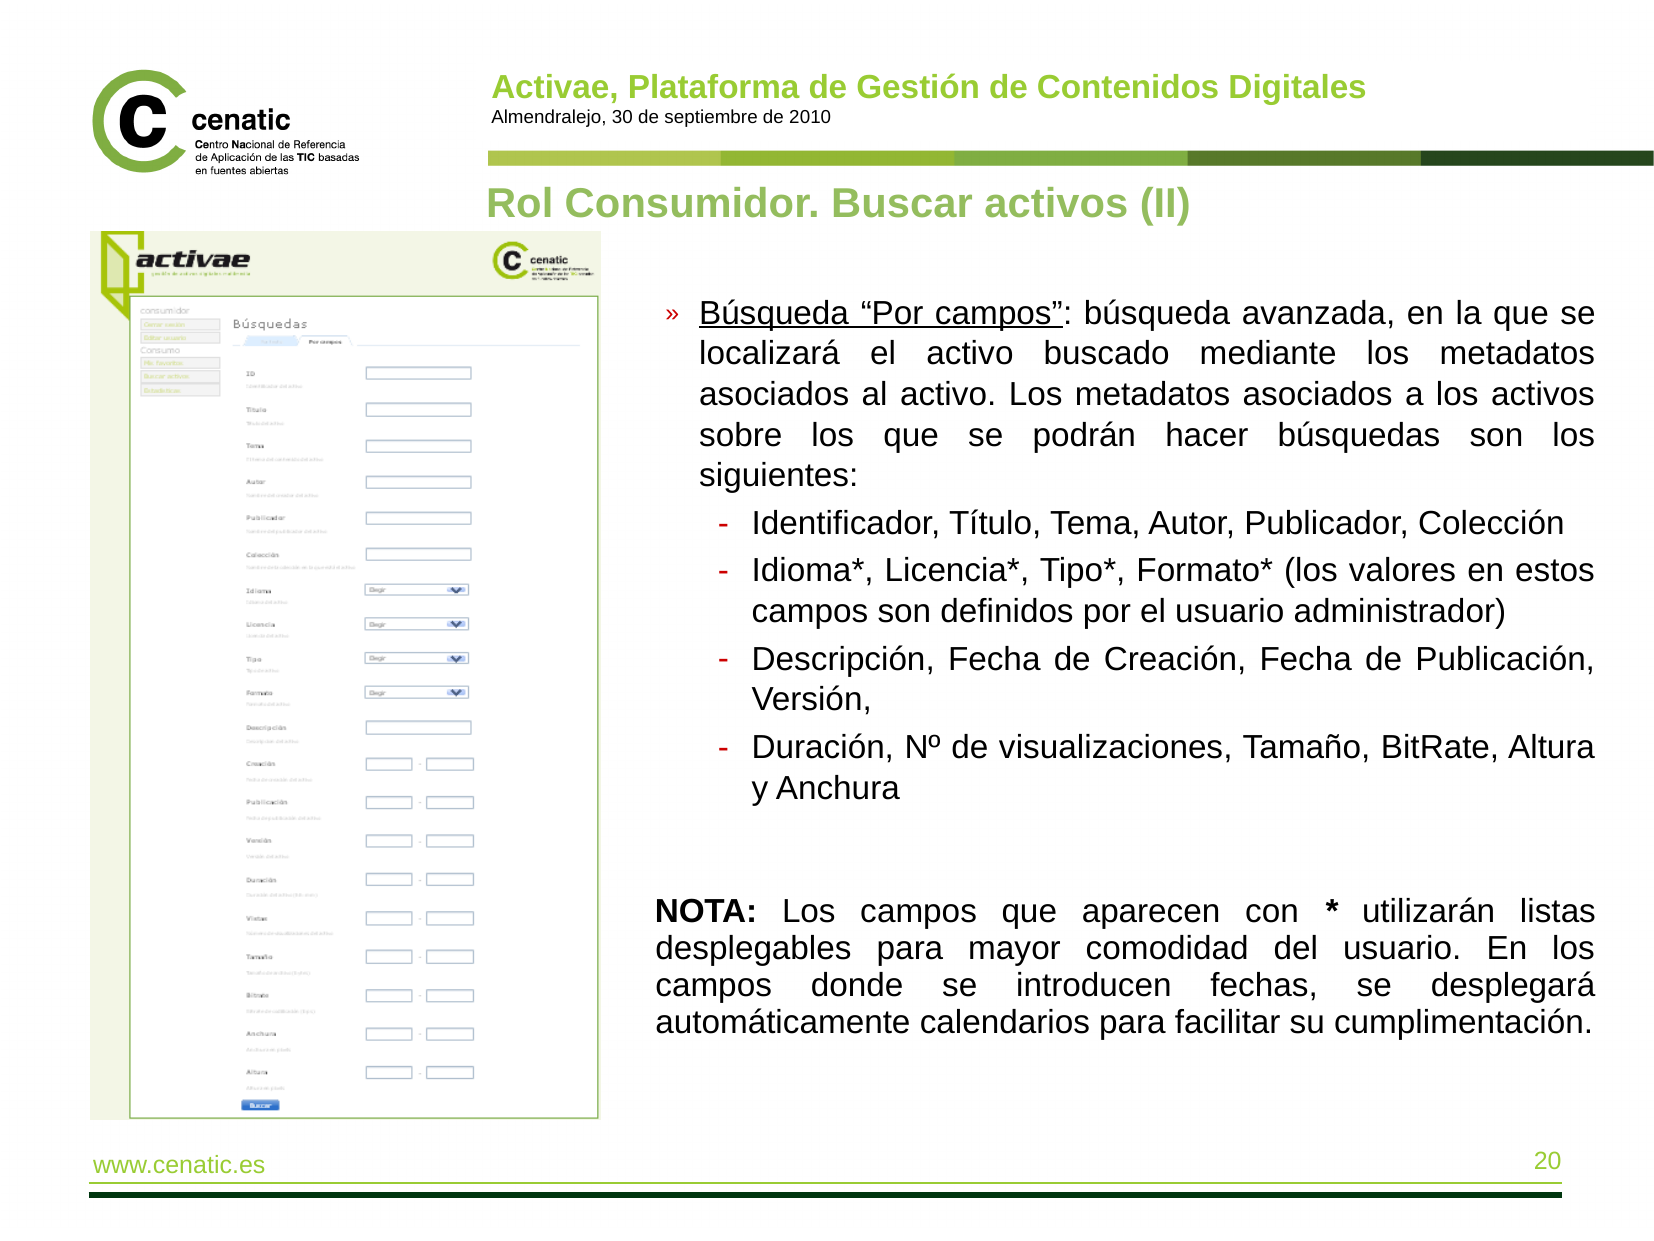

# Rol Consumidor. Buscar activos (II)
Búsqueda “Por campos”: búsqueda avanzada, en la que se localizará el activo buscado mediante los metadatos asociados al activo. Los metadatos asociados a los activos sobre los que se podrán hacer búsquedas son los siguientes:
Identificador, Título, Tema, Autor, Publicador, Colección
Idioma*, Licencia*, Tipo*, Formato* (los valores en estos campos son definidos por el usuario administrador)
Descripción, Fecha de Creación, Fecha de Publicación, Versión,
Duración, Nº de visualizaciones, Tamaño, BitRate, Altura y Anchura
NOTA: Los campos que aparecen con * utilizarán listas desplegables para mayor comodidad del usuario. En los campos donde se introducen fechas, se desplegará automáticamente calendarios para facilitar su cumplimentación.
20
www.cenatic.es